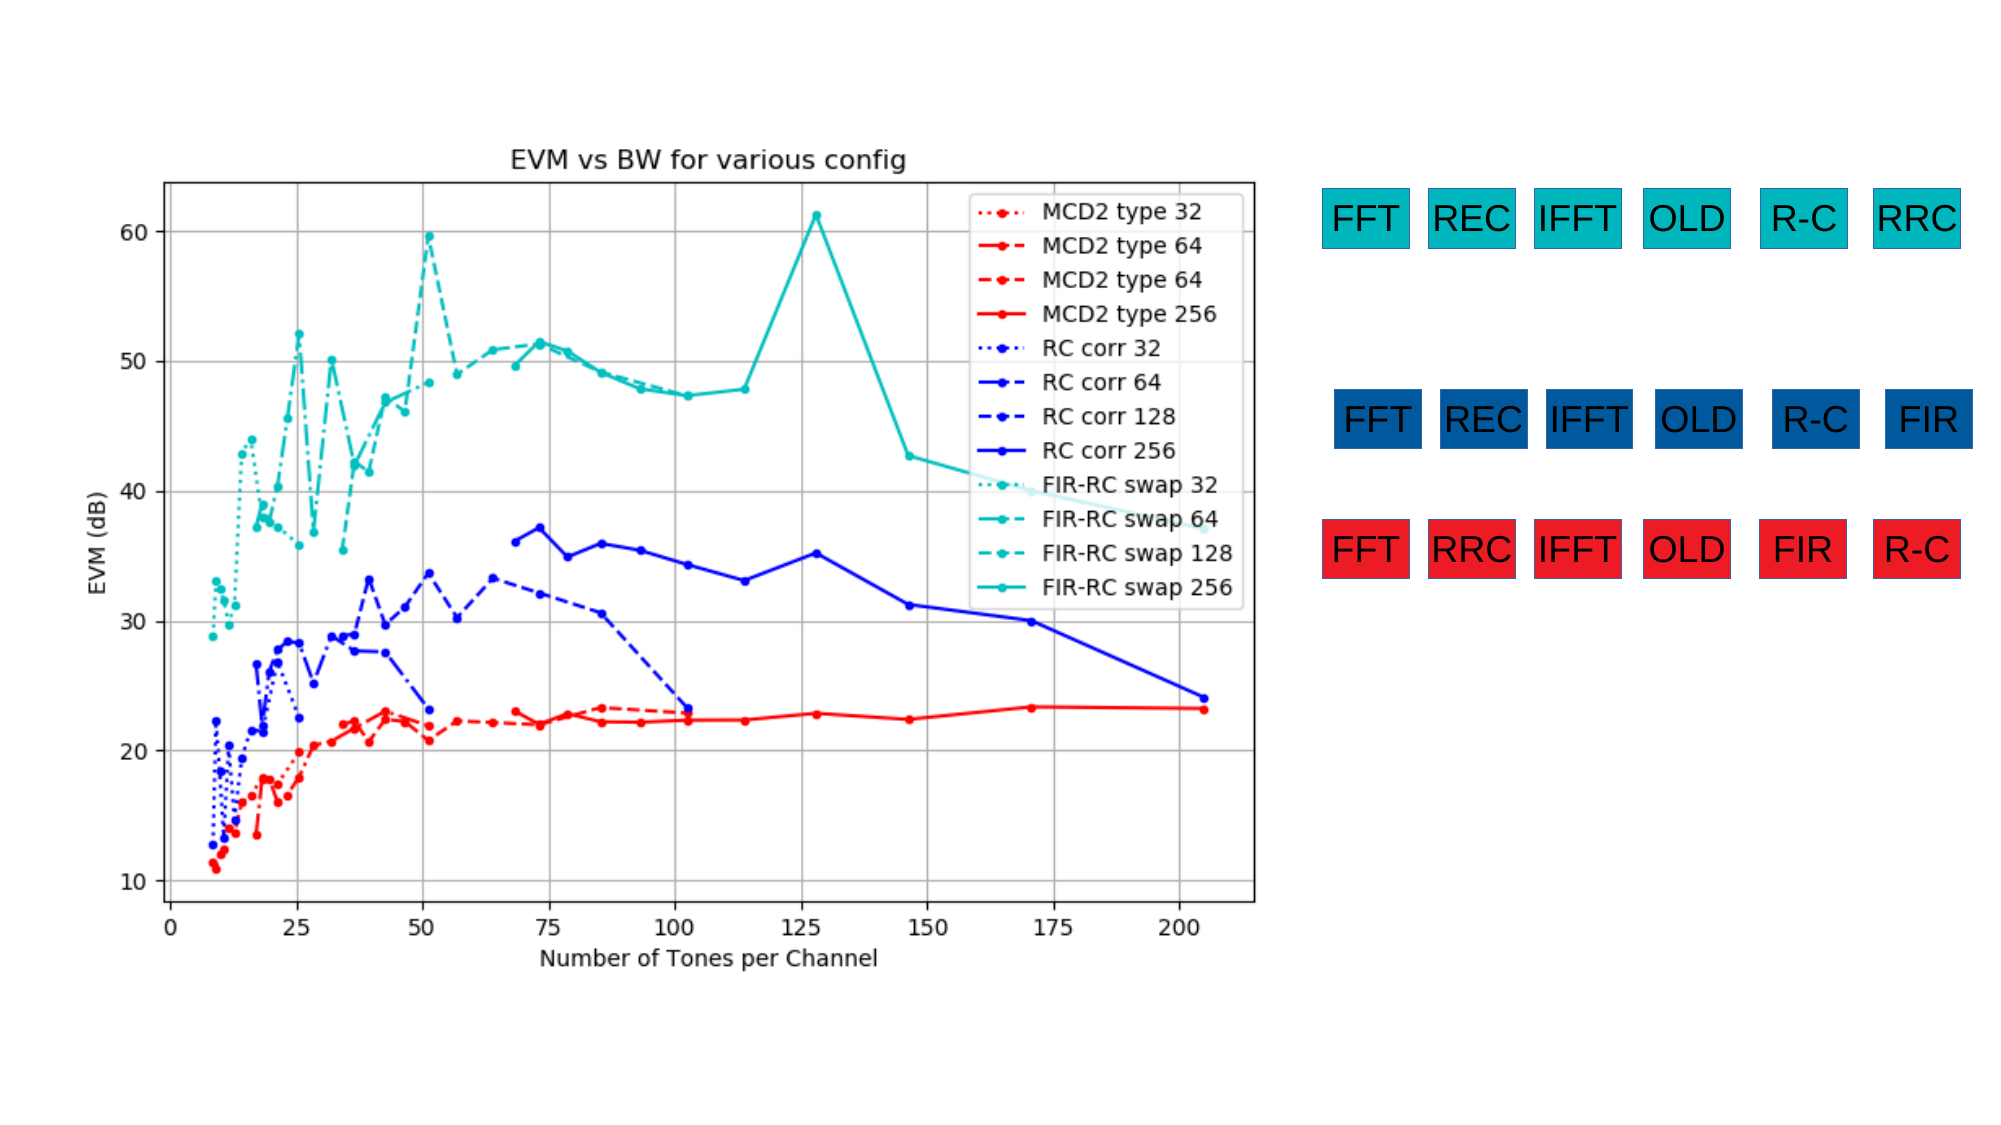

FFT
REC
IFFT
OLD
R-C
RRC
FFT
REC
IFFT
OLD
R-C
FIR
FFT
RRC
IFFT
OLD
FIR
R-C